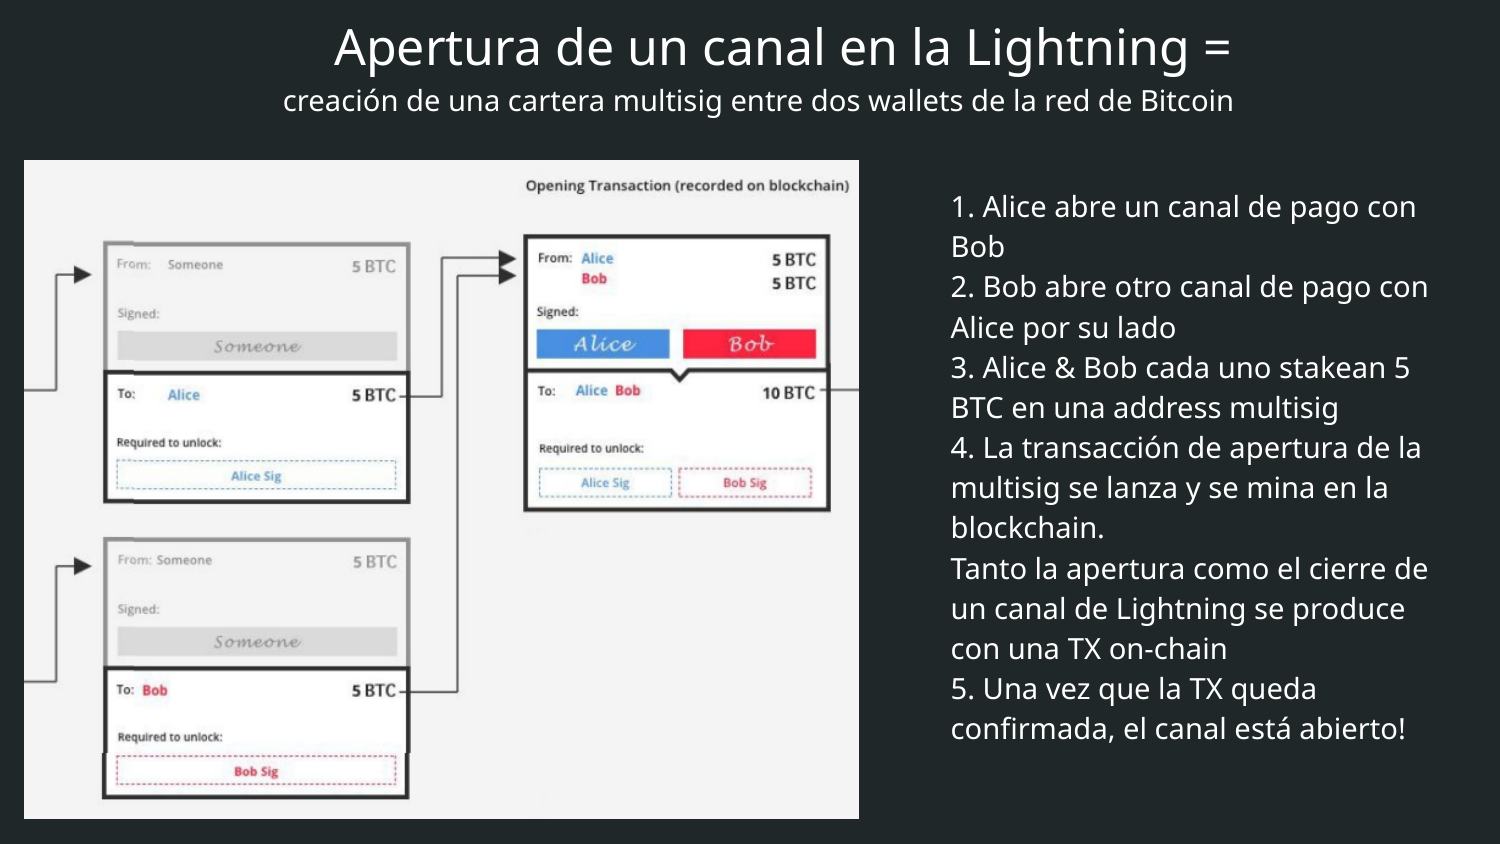

Apertura de un canal en la Lightning =
creación de una cartera multisig entre dos wallets de la red de Bitcoin
1. Alice abre un canal de pago con Bob
2. Bob abre otro canal de pago con Alice por su lado
3. Alice & Bob cada uno stakean 5 BTC en una address multisig
4. La transacción de apertura de la multisig se lanza y se mina en la blockchain.
Tanto la apertura como el cierre de un canal de Lightning se produce con una TX on-chain
5. Una vez que la TX queda confirmada, el canal está abierto!